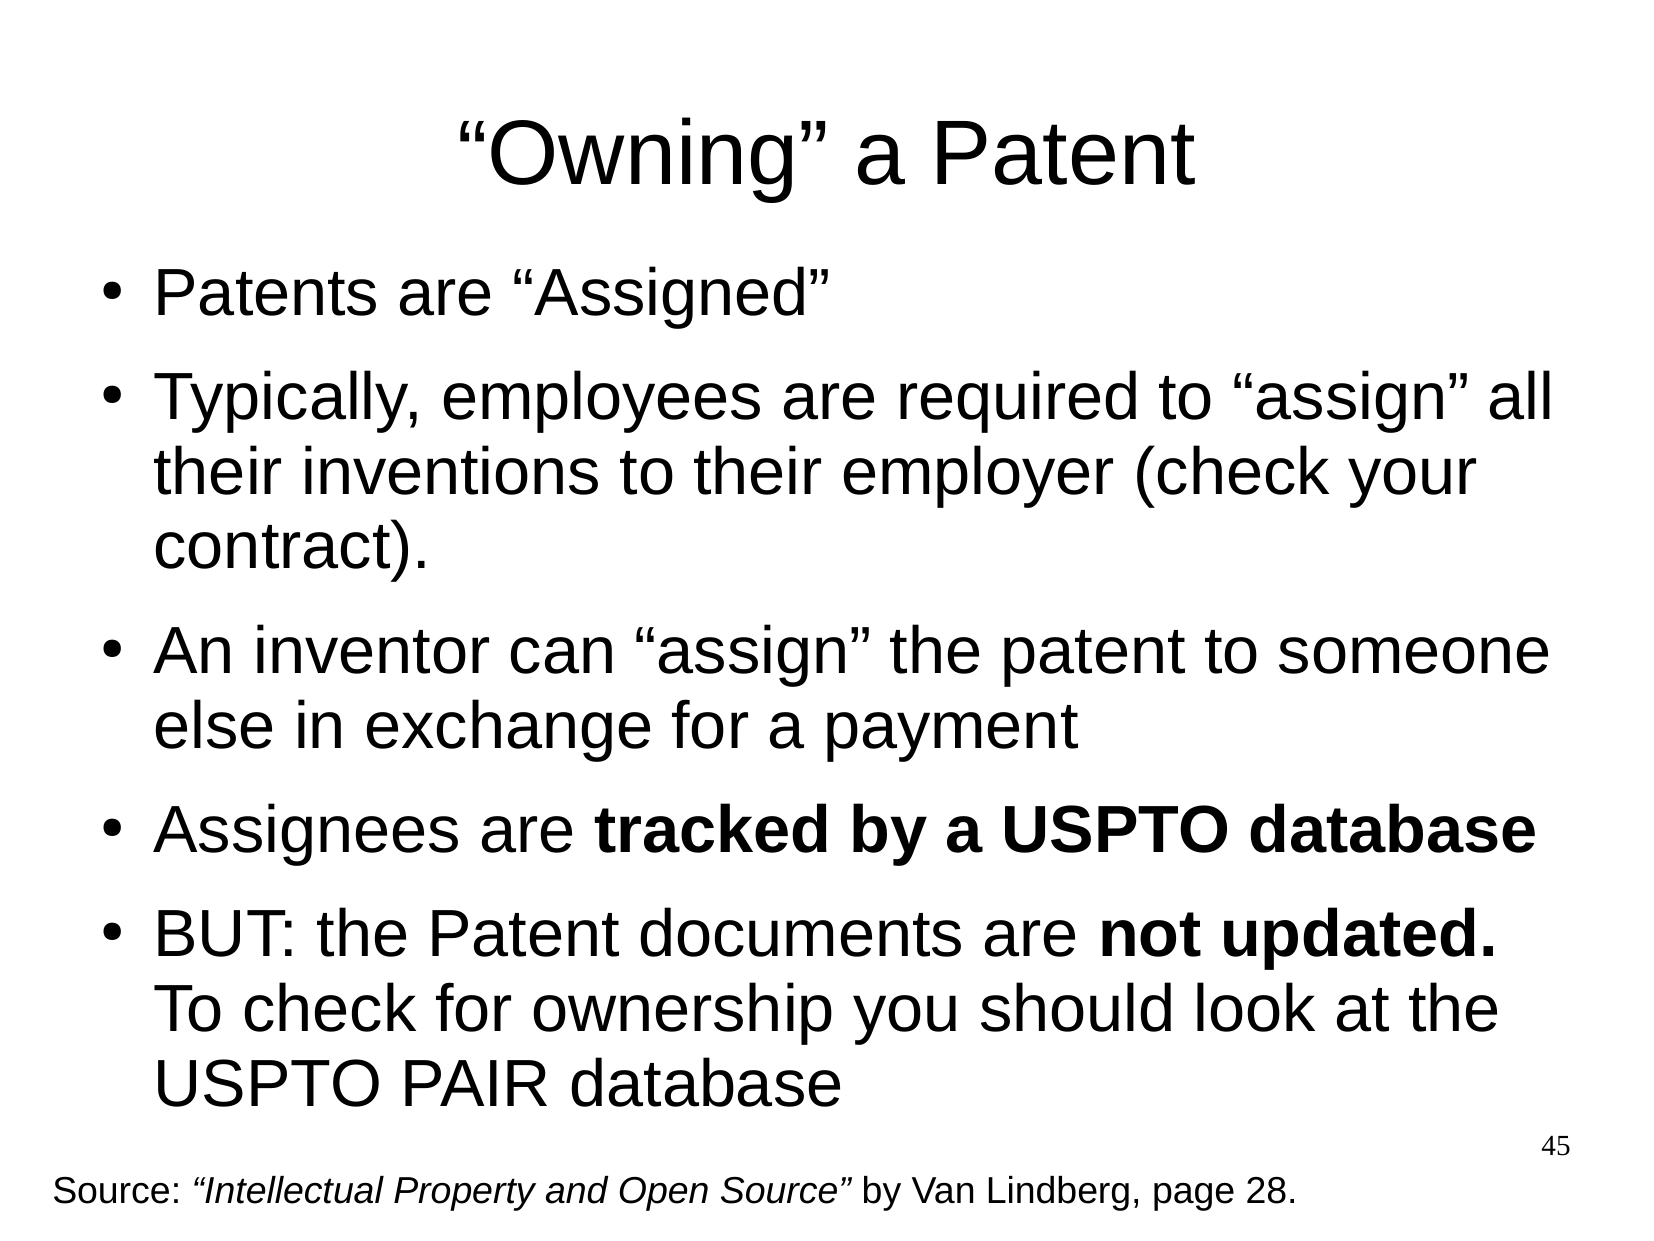

# “Owning” a Patent
Patents are “Assigned”
Typically, employees are required to “assign” all their inventions to their employer (check your contract).
An inventor can “assign” the patent to someone else in exchange for a payment
Assignees are tracked by a USPTO database
BUT: the Patent documents are not updated.
To check for ownership you should look at the USPTO PAIR database
45
Source: “Intellectual Property and Open Source” by Van Lindberg, page 28.